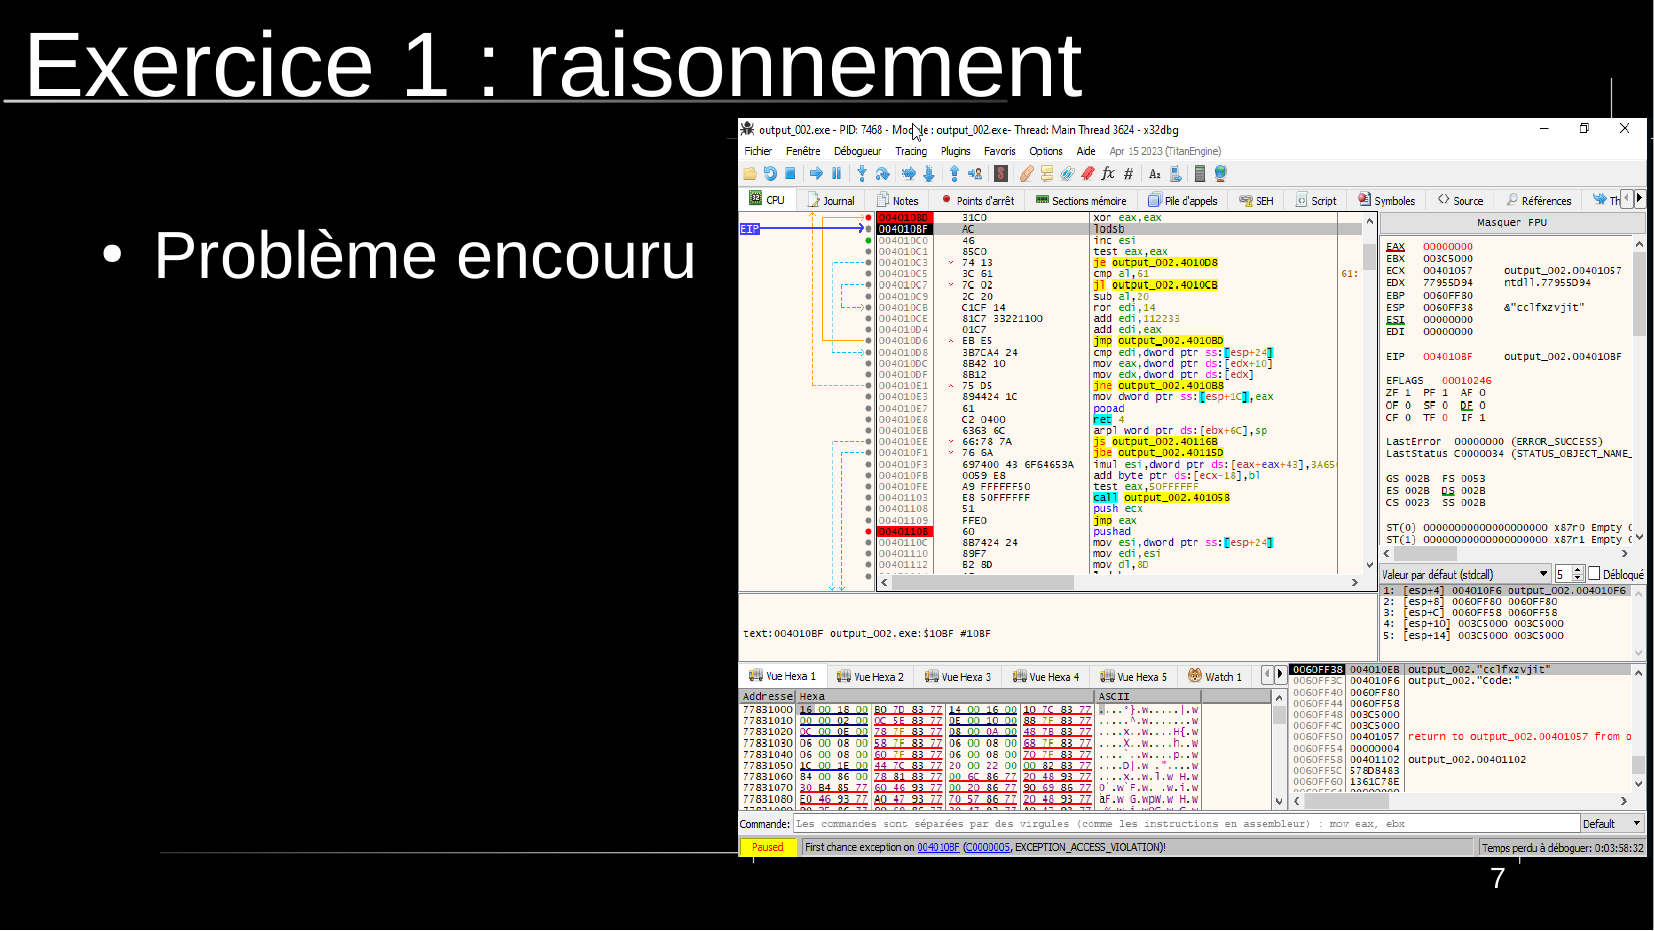

# Exercice 1 : raisonnement
Problème encouru
7